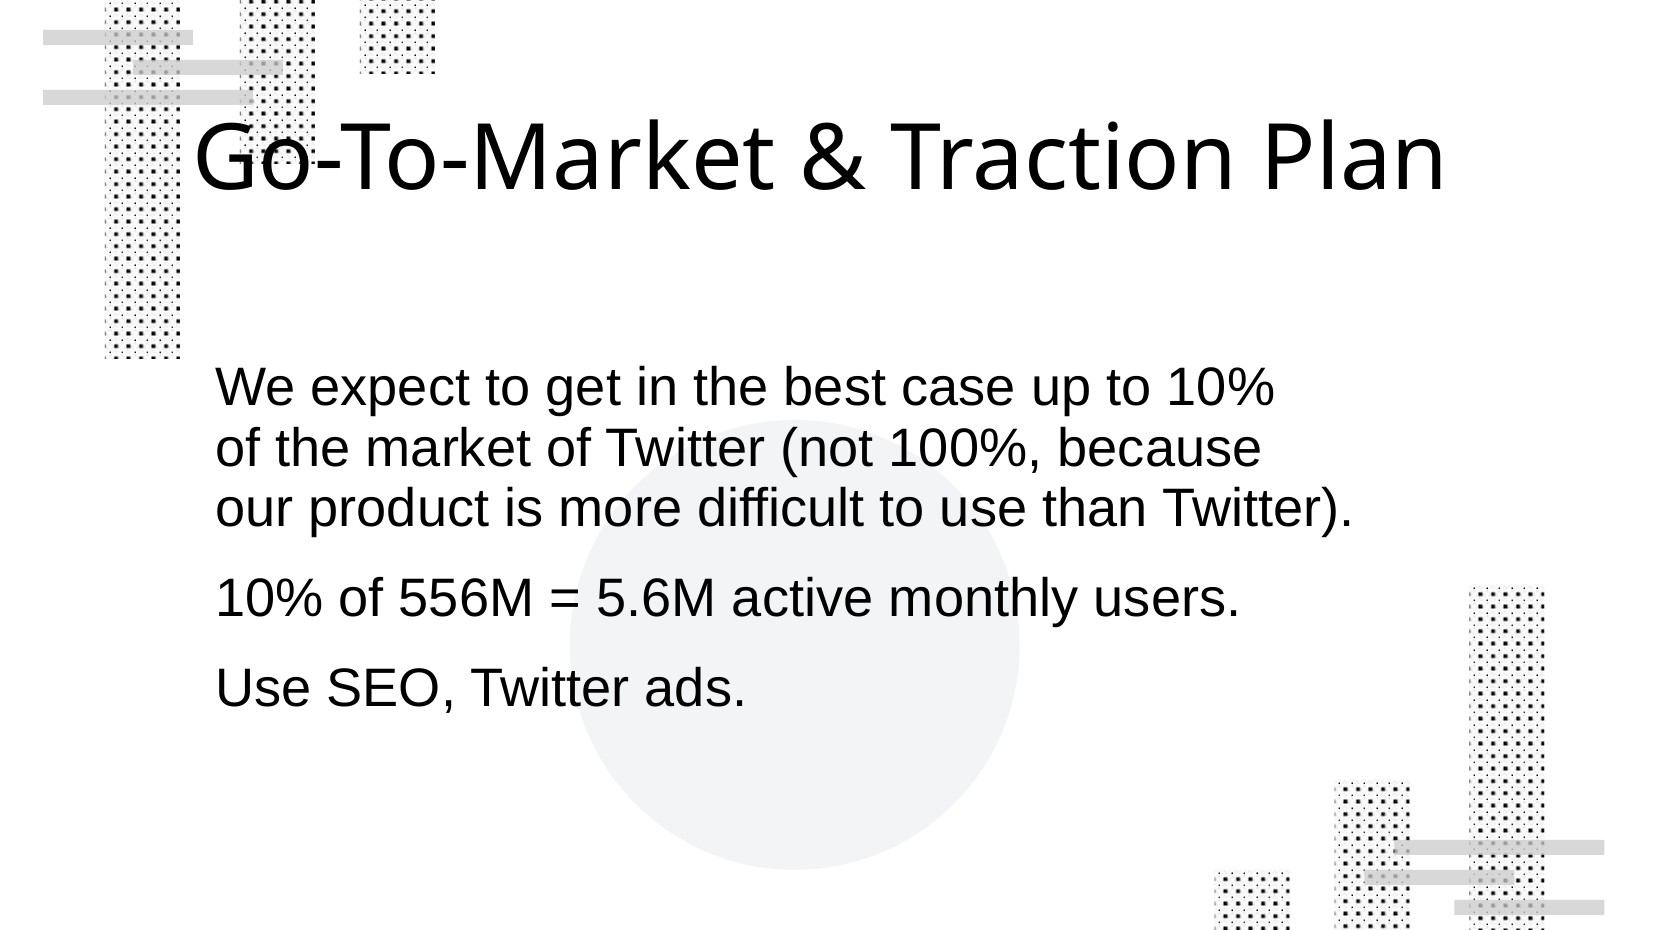

# Go-To-Market & Traction Plan
We expect to get in the best case up to 10%
of the market of Twitter (not 100%, because
our product is more difficult to use than Twitter).
10% of 556M = 5.6M active monthly users.
Use SEO, Twitter ads.